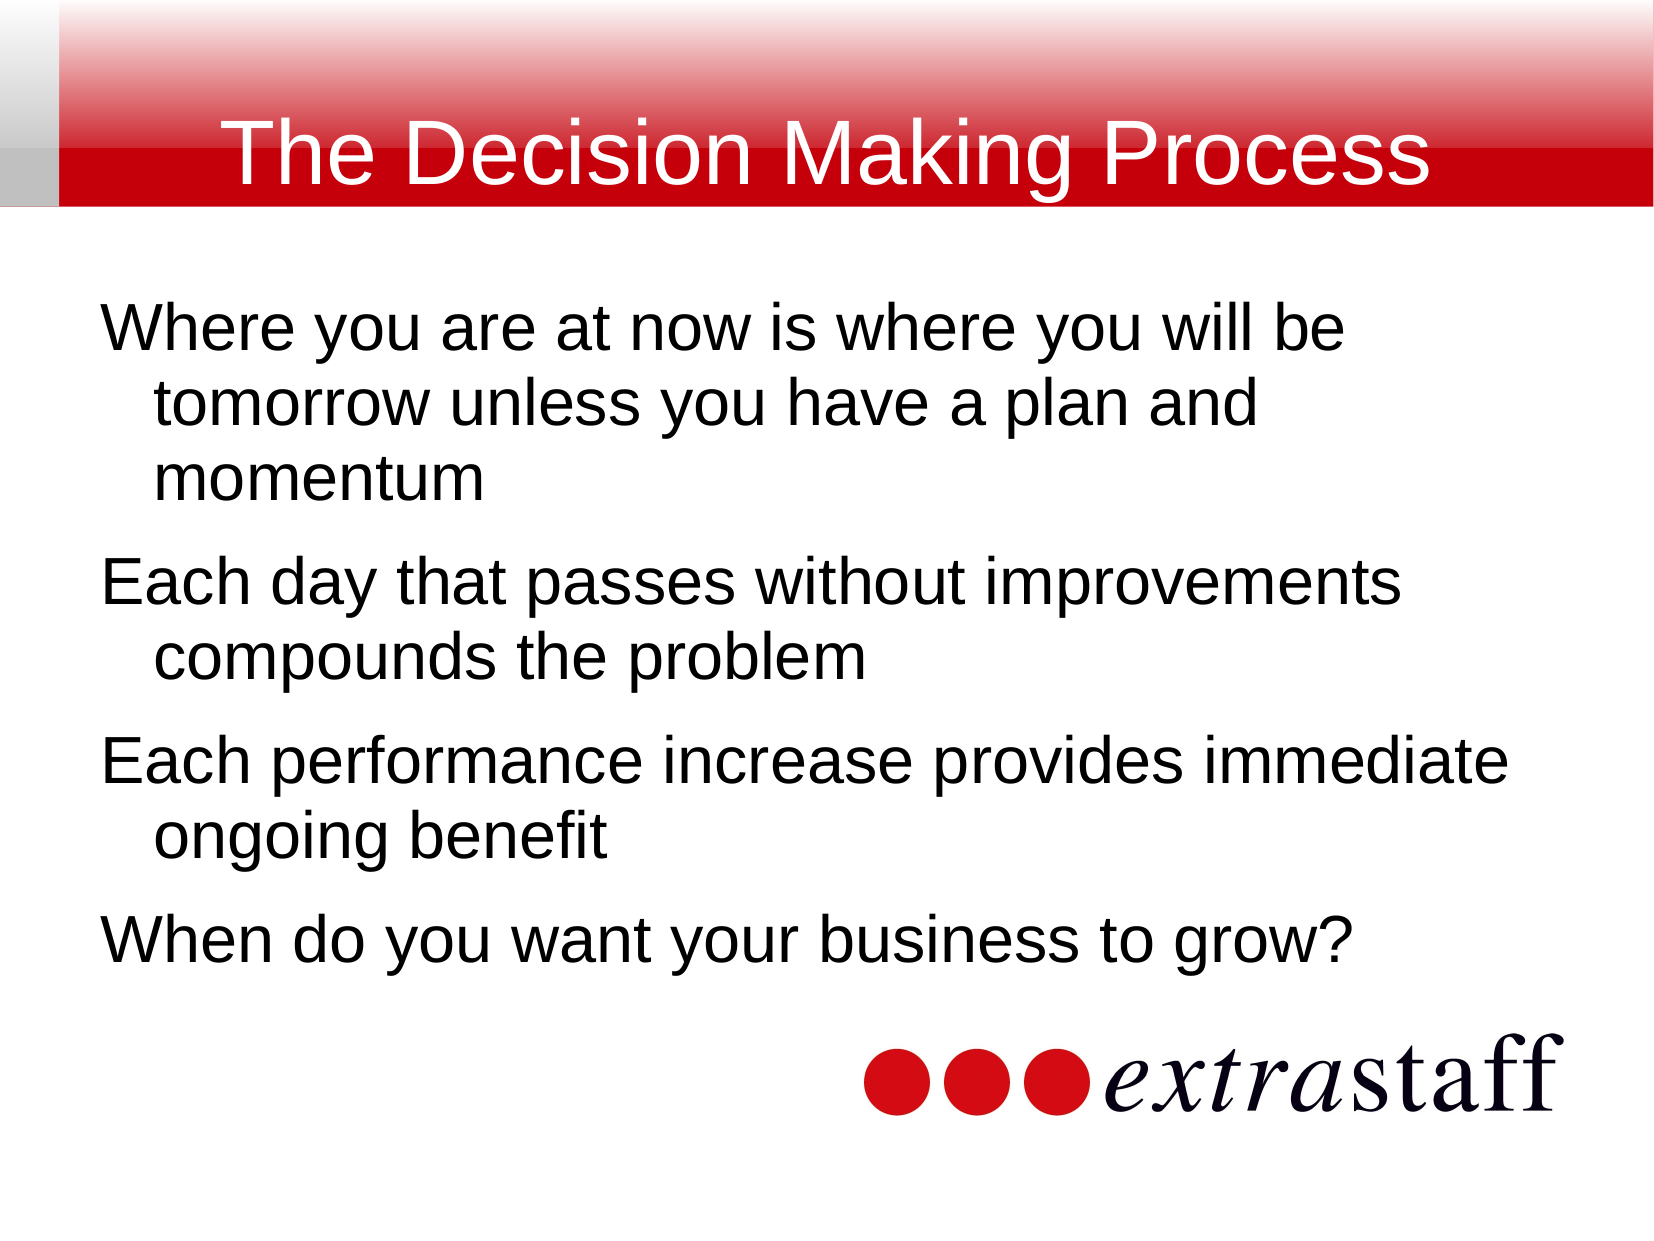

# The Decision Making Process
Where you are at now is where you will be tomorrow unless you have a plan and momentum
Each day that passes without improvements compounds the problem
Each performance increase provides immediate ongoing benefit
When do you want your business to grow?